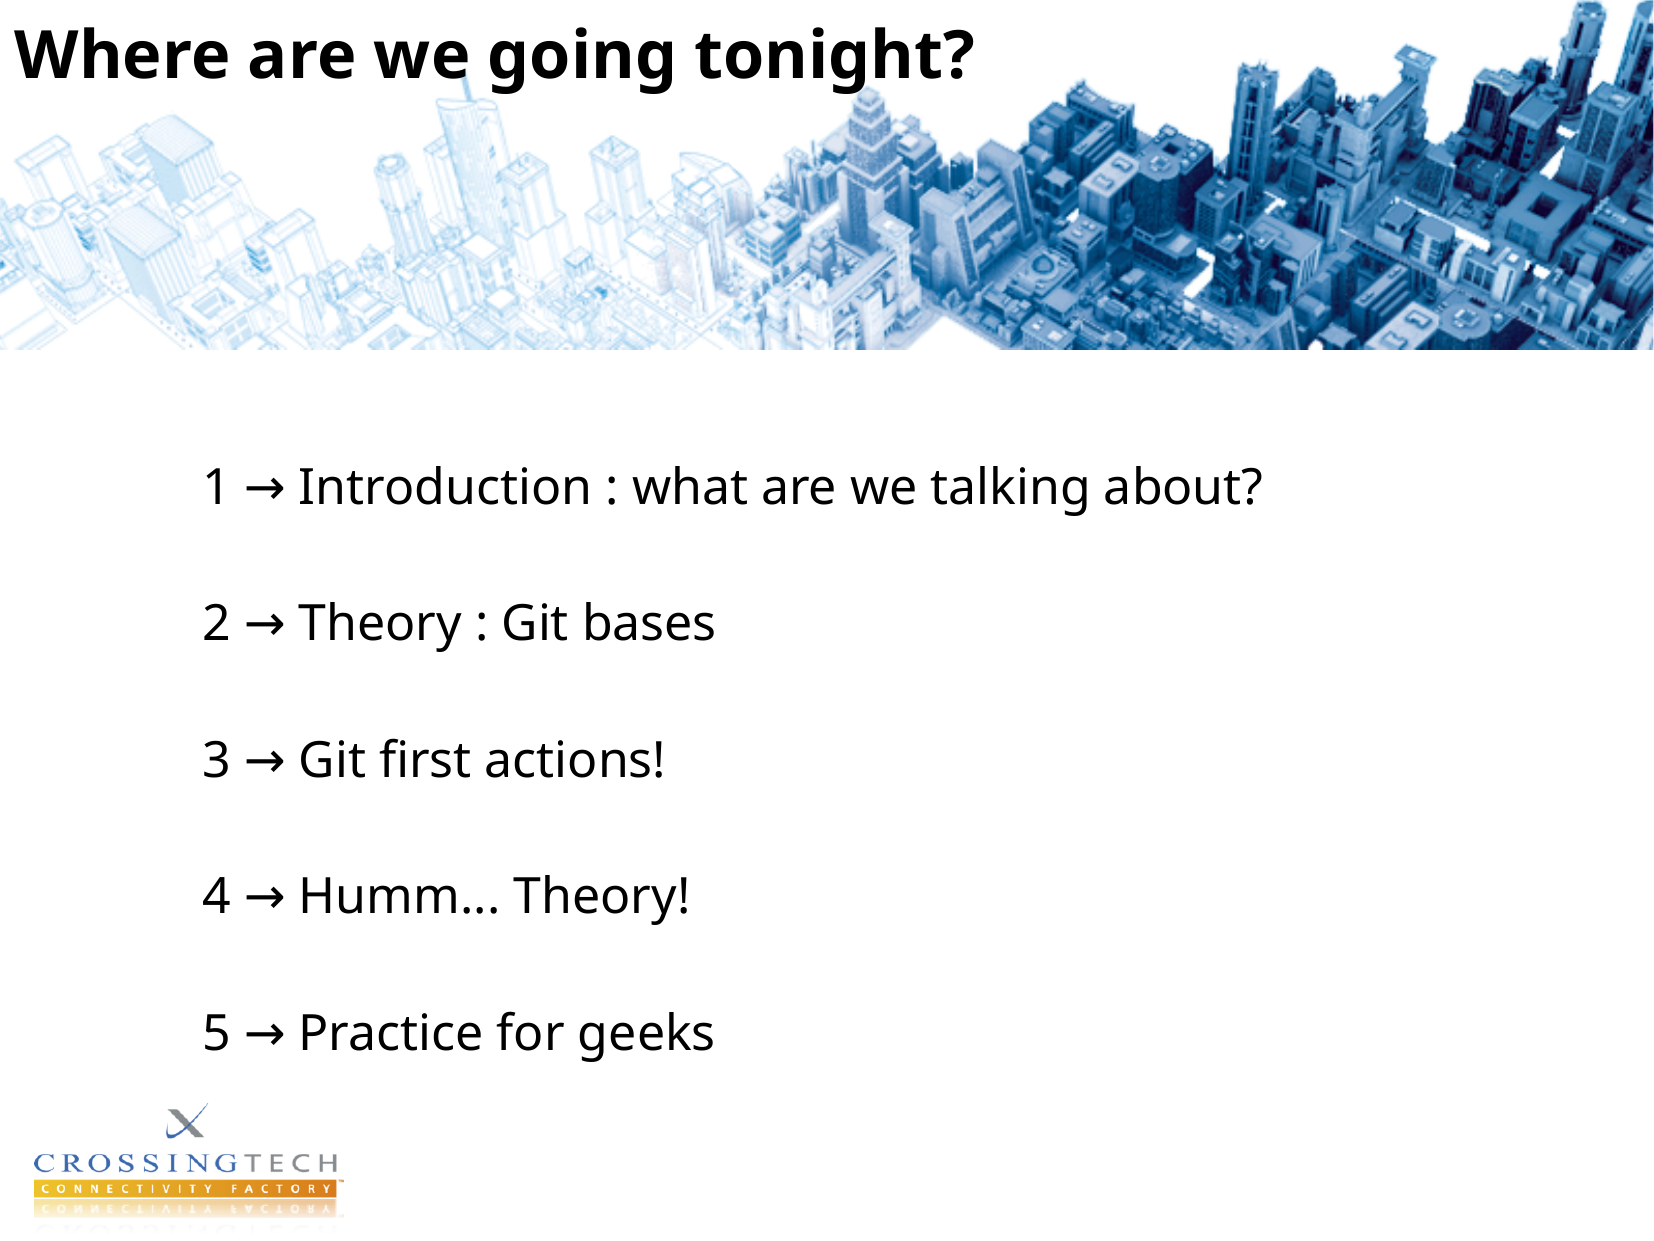

Where are we going tonight?
1 → Introduction : what are we talking about?
2 → Theory : Git bases
3 → Git first actions!
4 → Humm... Theory!
5 → Practice for geeks